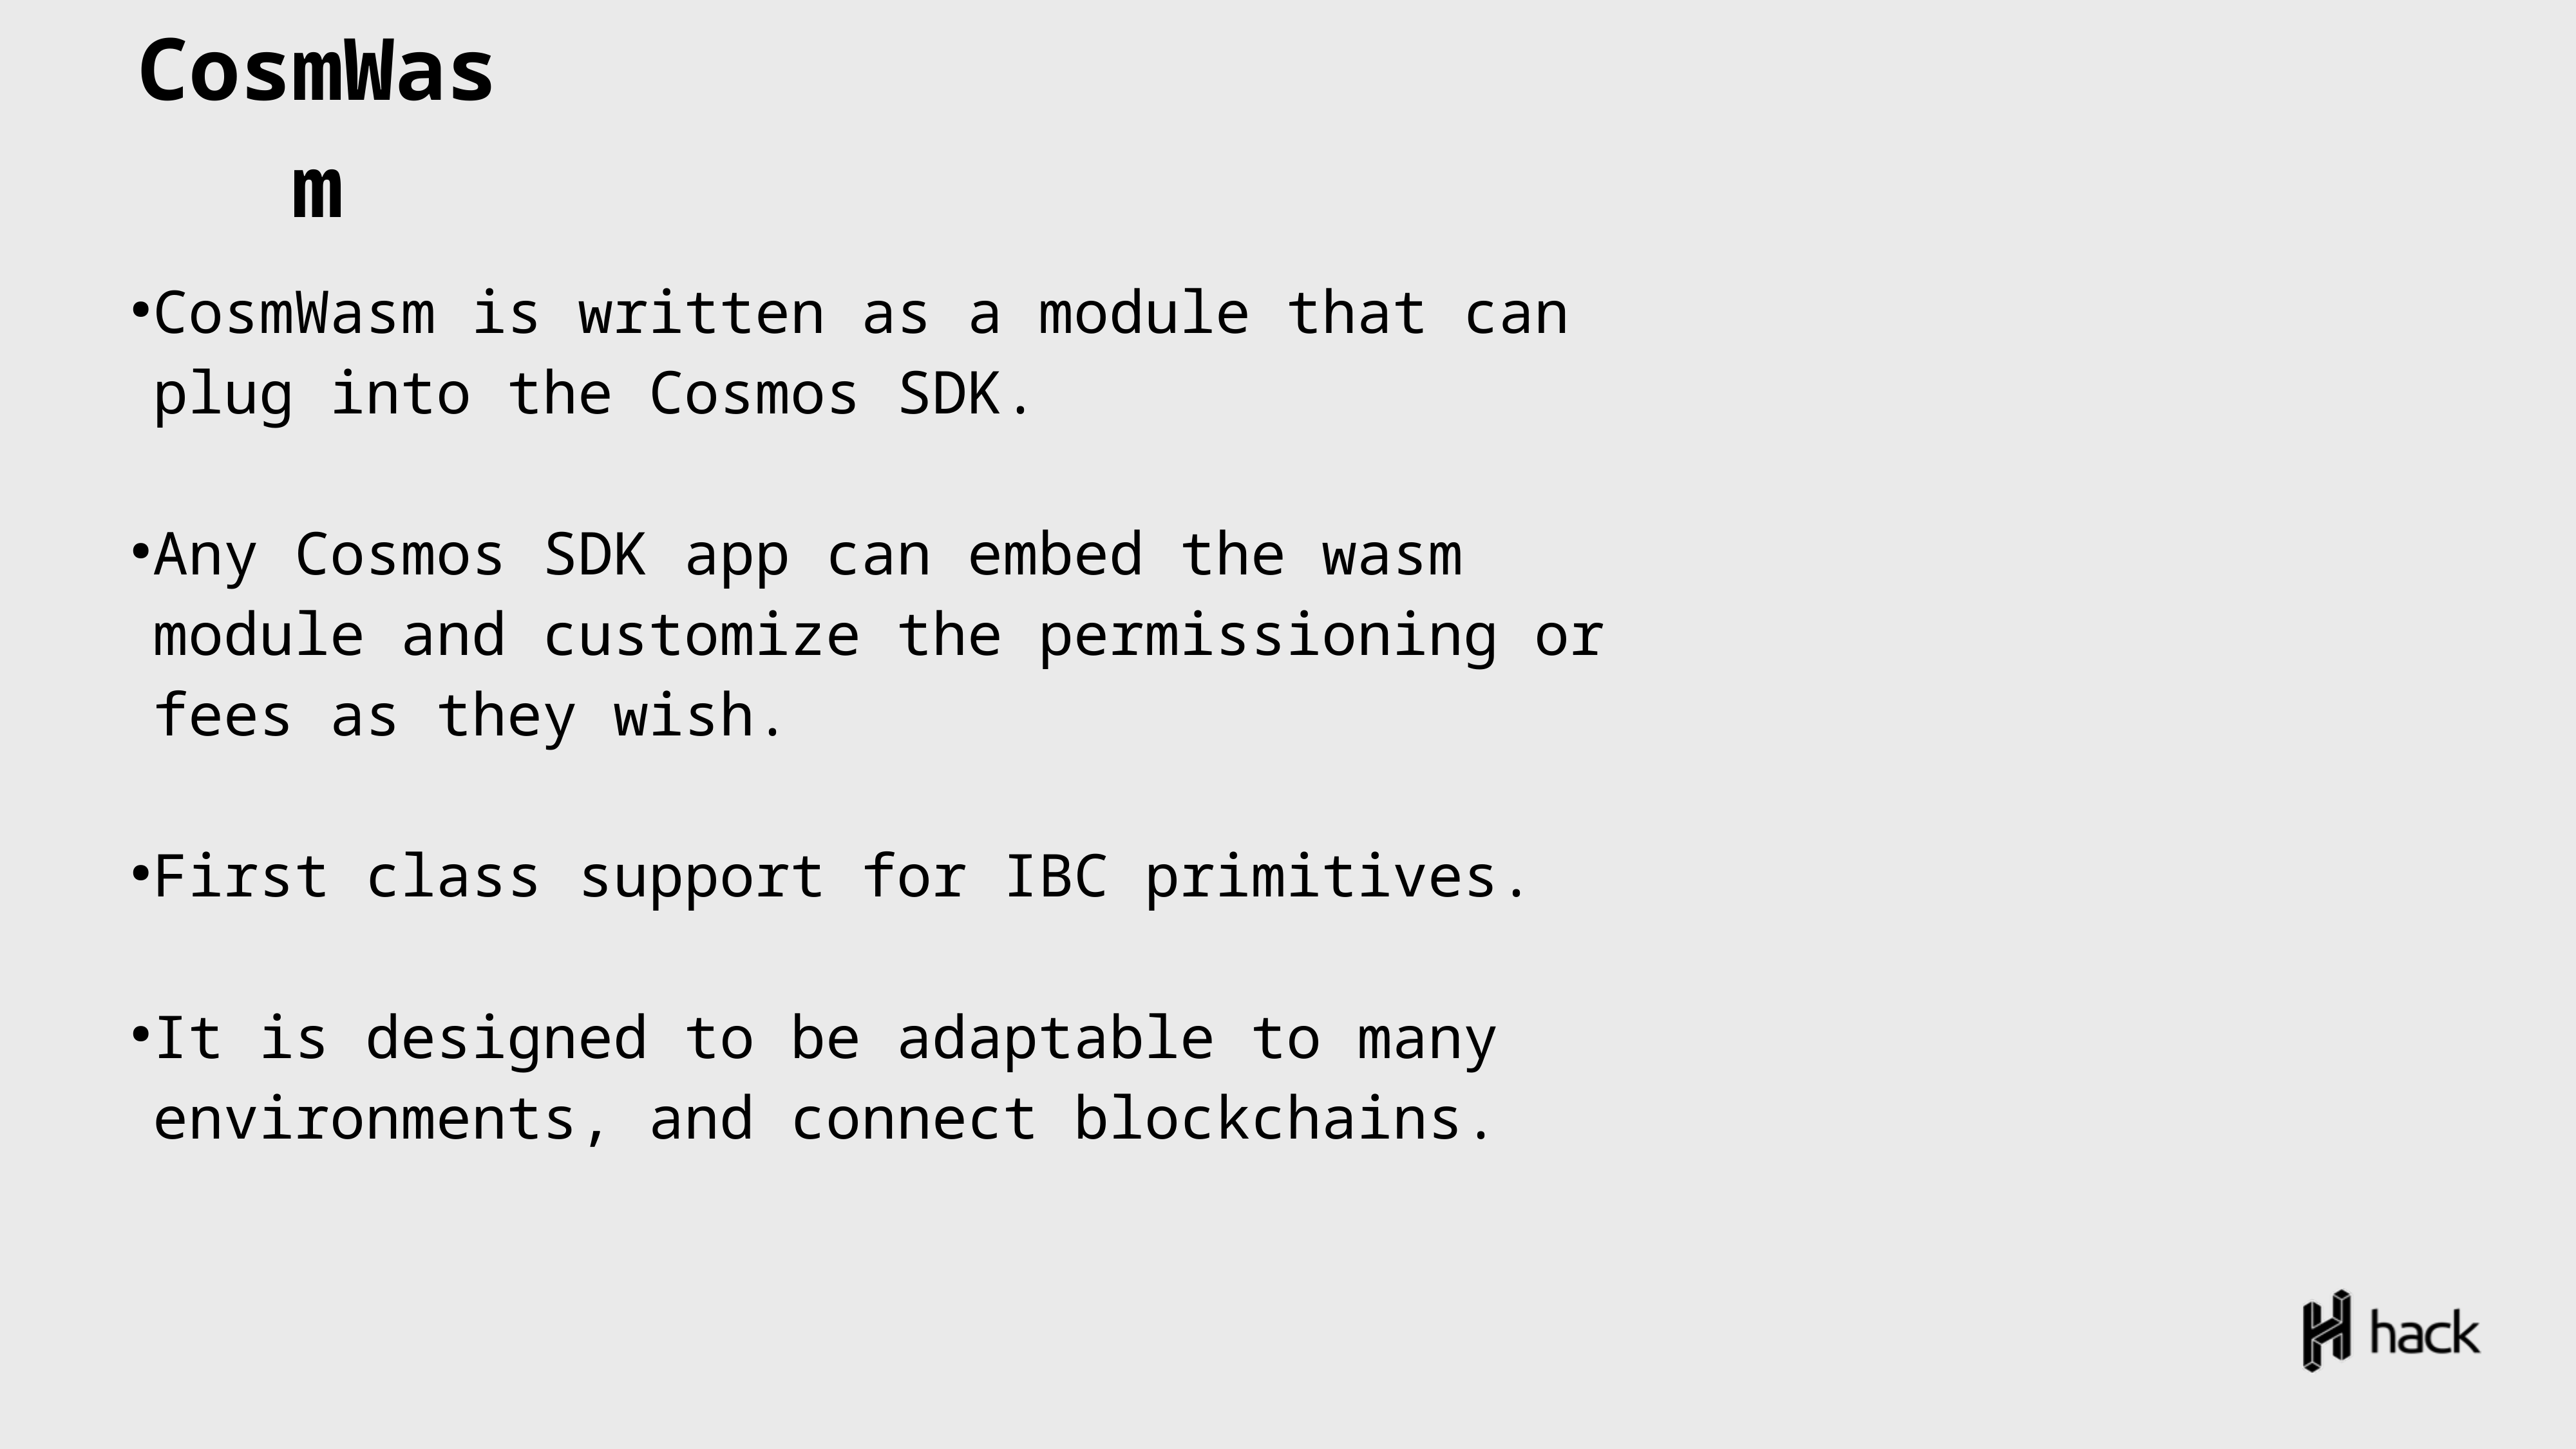

# CosmWasm
CosmWasm is written as a module that can plug into the Cosmos SDK.
Any Cosmos SDK app can embed the wasm module and customize the permissioning or fees as they wish.
First class support for IBC primitives.
It is designed to be adaptable to many environments, and connect blockchains.